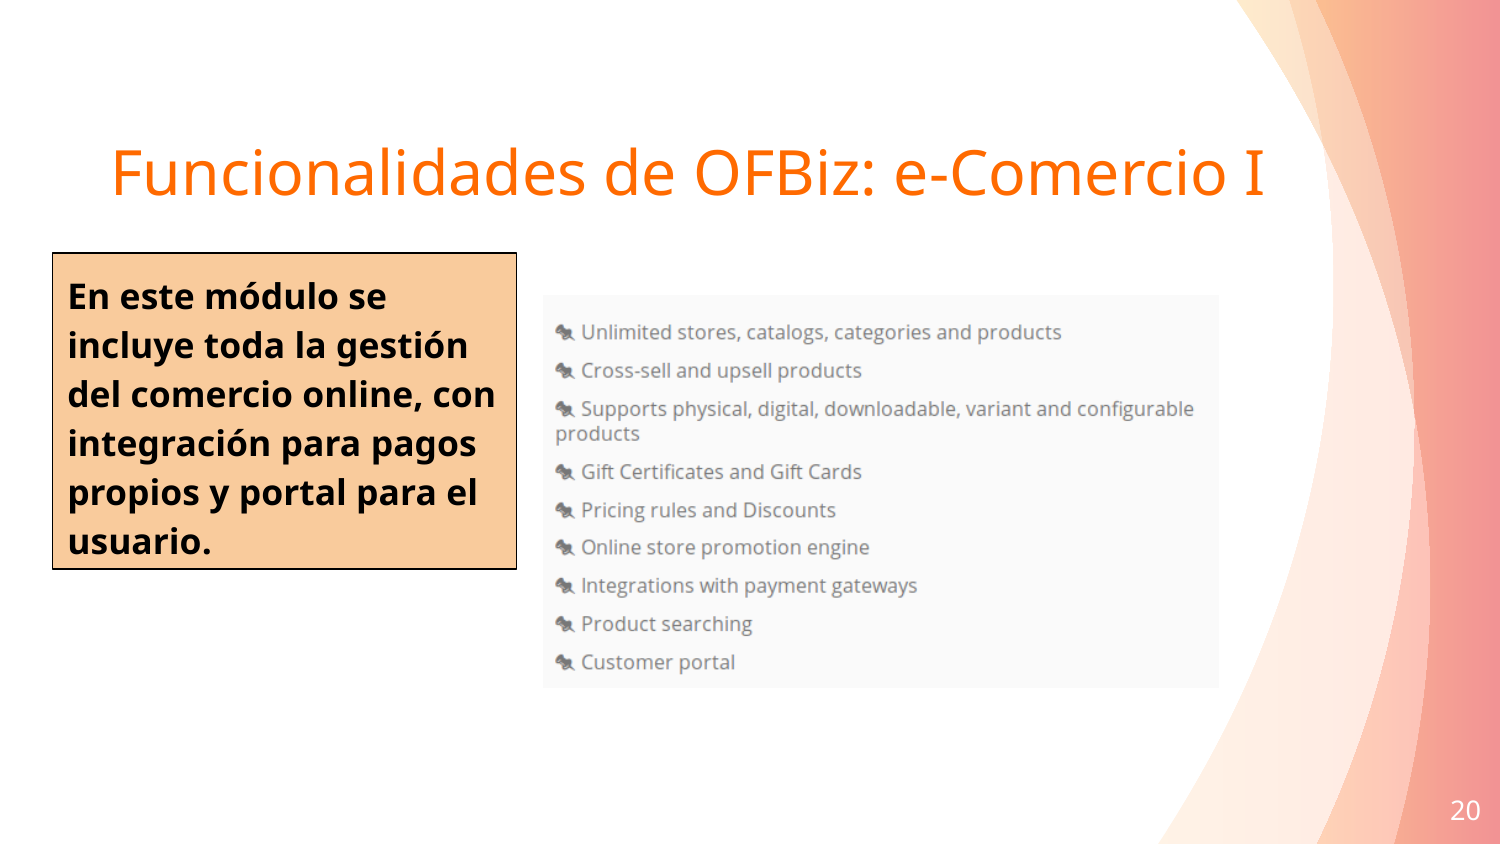

# Funcionalidades de OFBiz: e-Comercio I
En este módulo se incluye toda la gestión del comercio online, con integración para pagos propios y portal para el usuario.